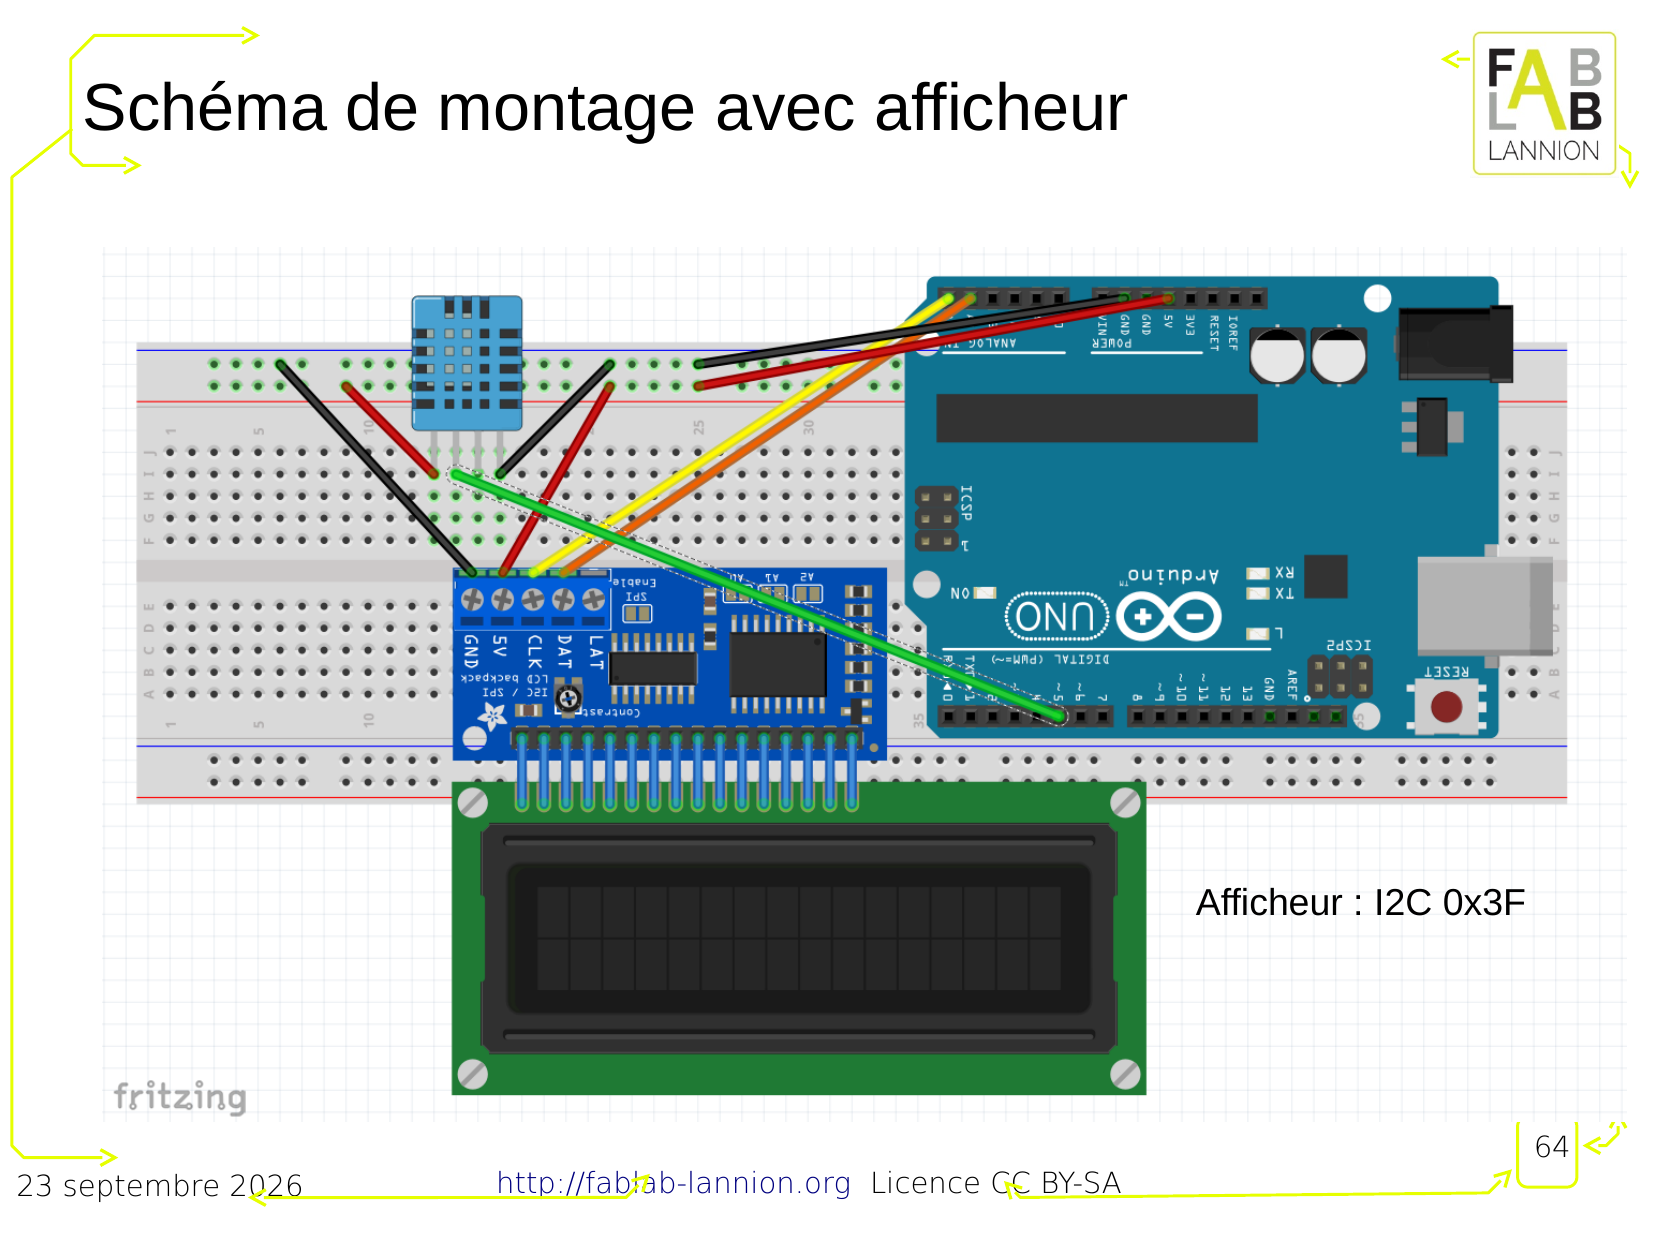

# Schéma de montage avec afficheur
Afficheur : I2C 0x3F
64